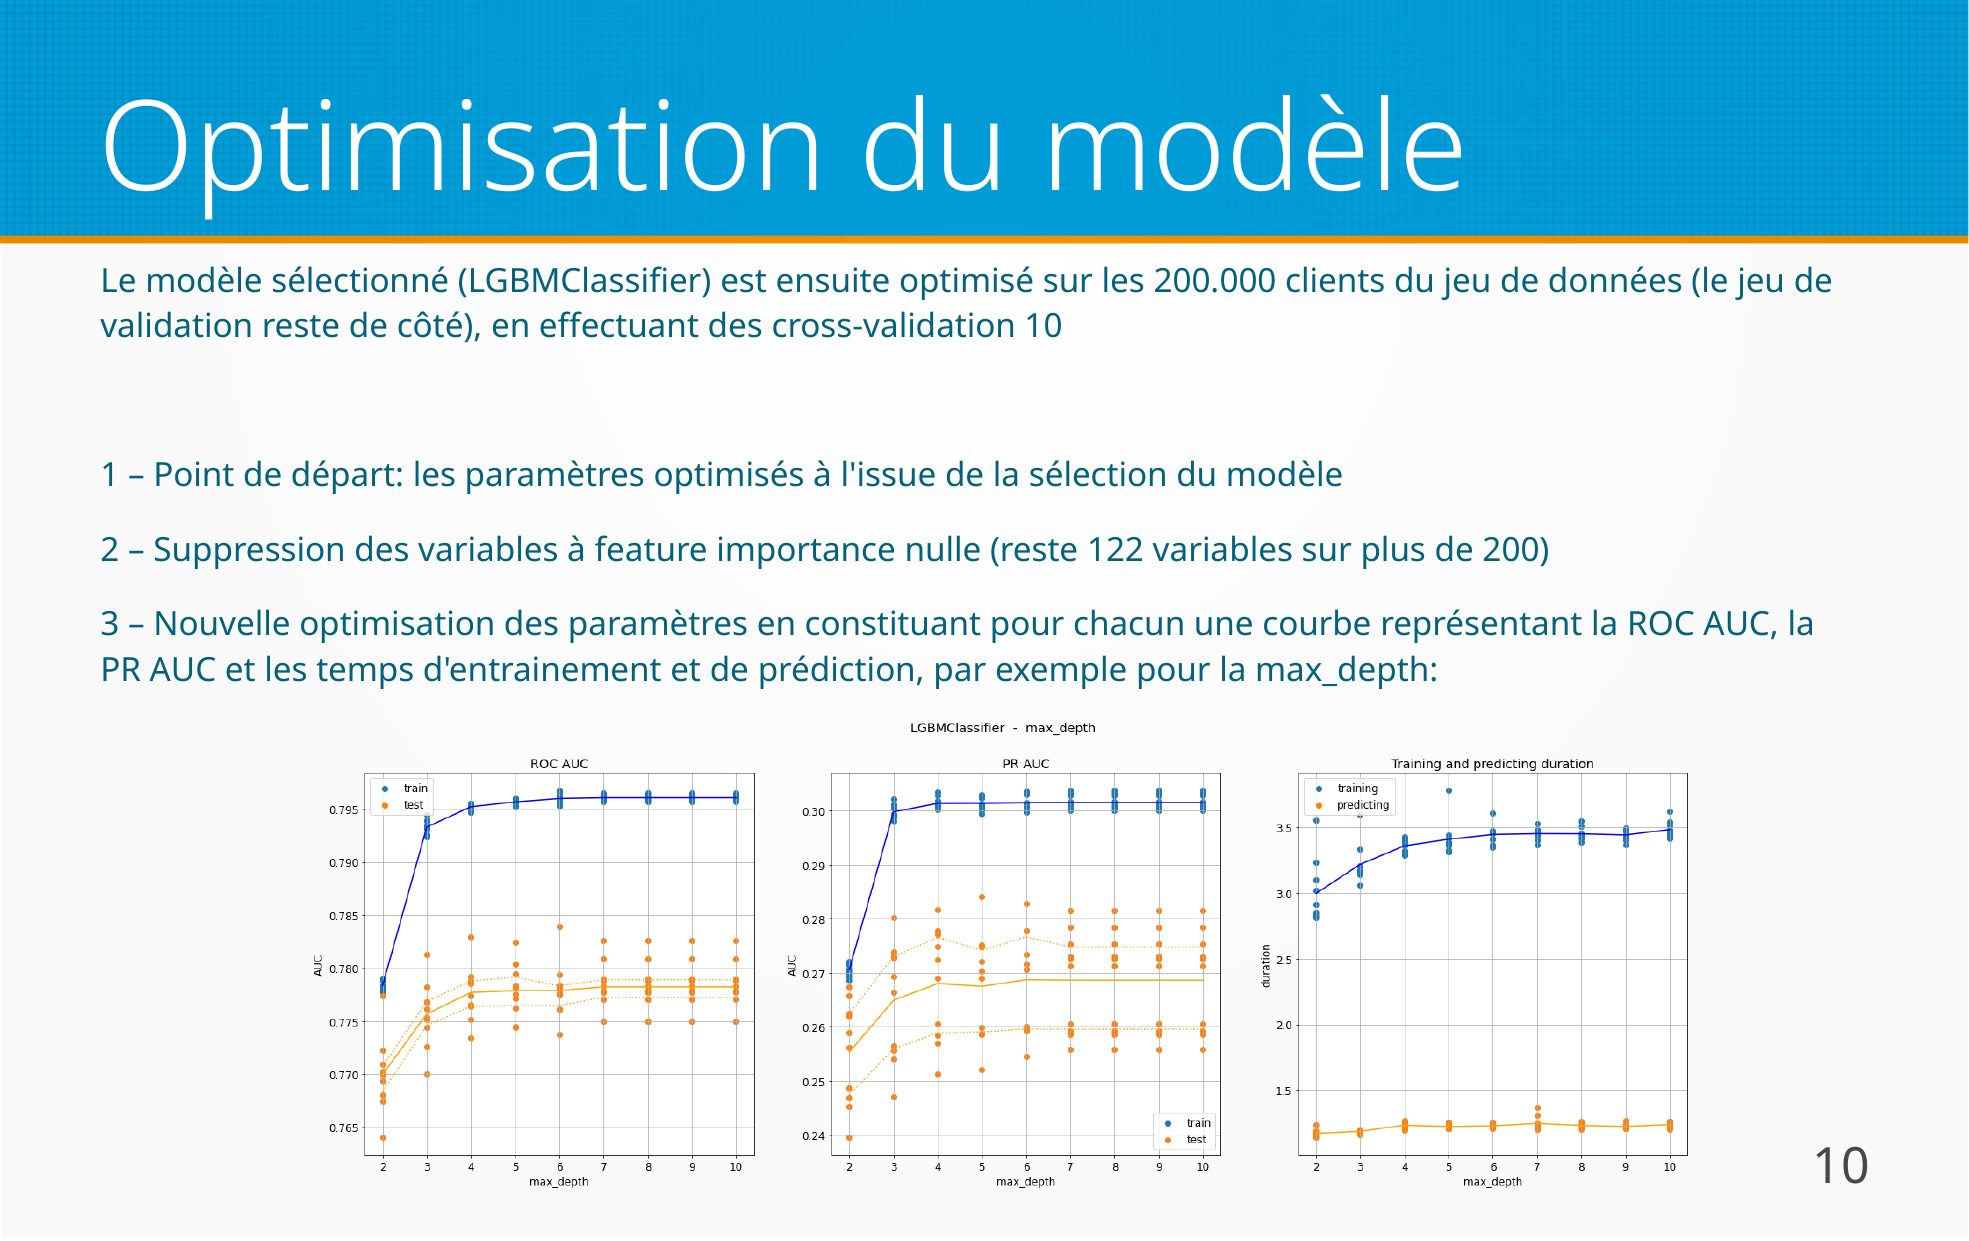

Le modèle sélectionné (LGBMClassifier) est ensuite optimisé sur les 200.000 clients du jeu de données (le jeu de validation reste de côté), en effectuant des cross-validation 10
1 – Point de départ: les paramètres optimisés à l'issue de la sélection du modèle
2 – Suppression des variables à feature importance nulle (reste 122 variables sur plus de 200)
3 – Nouvelle optimisation des paramètres en constituant pour chacun une courbe représentant la ROC AUC, la PR AUC et les temps d'entrainement et de prédiction, par exemple pour la max_depth:
# Optimisation du modèle
10